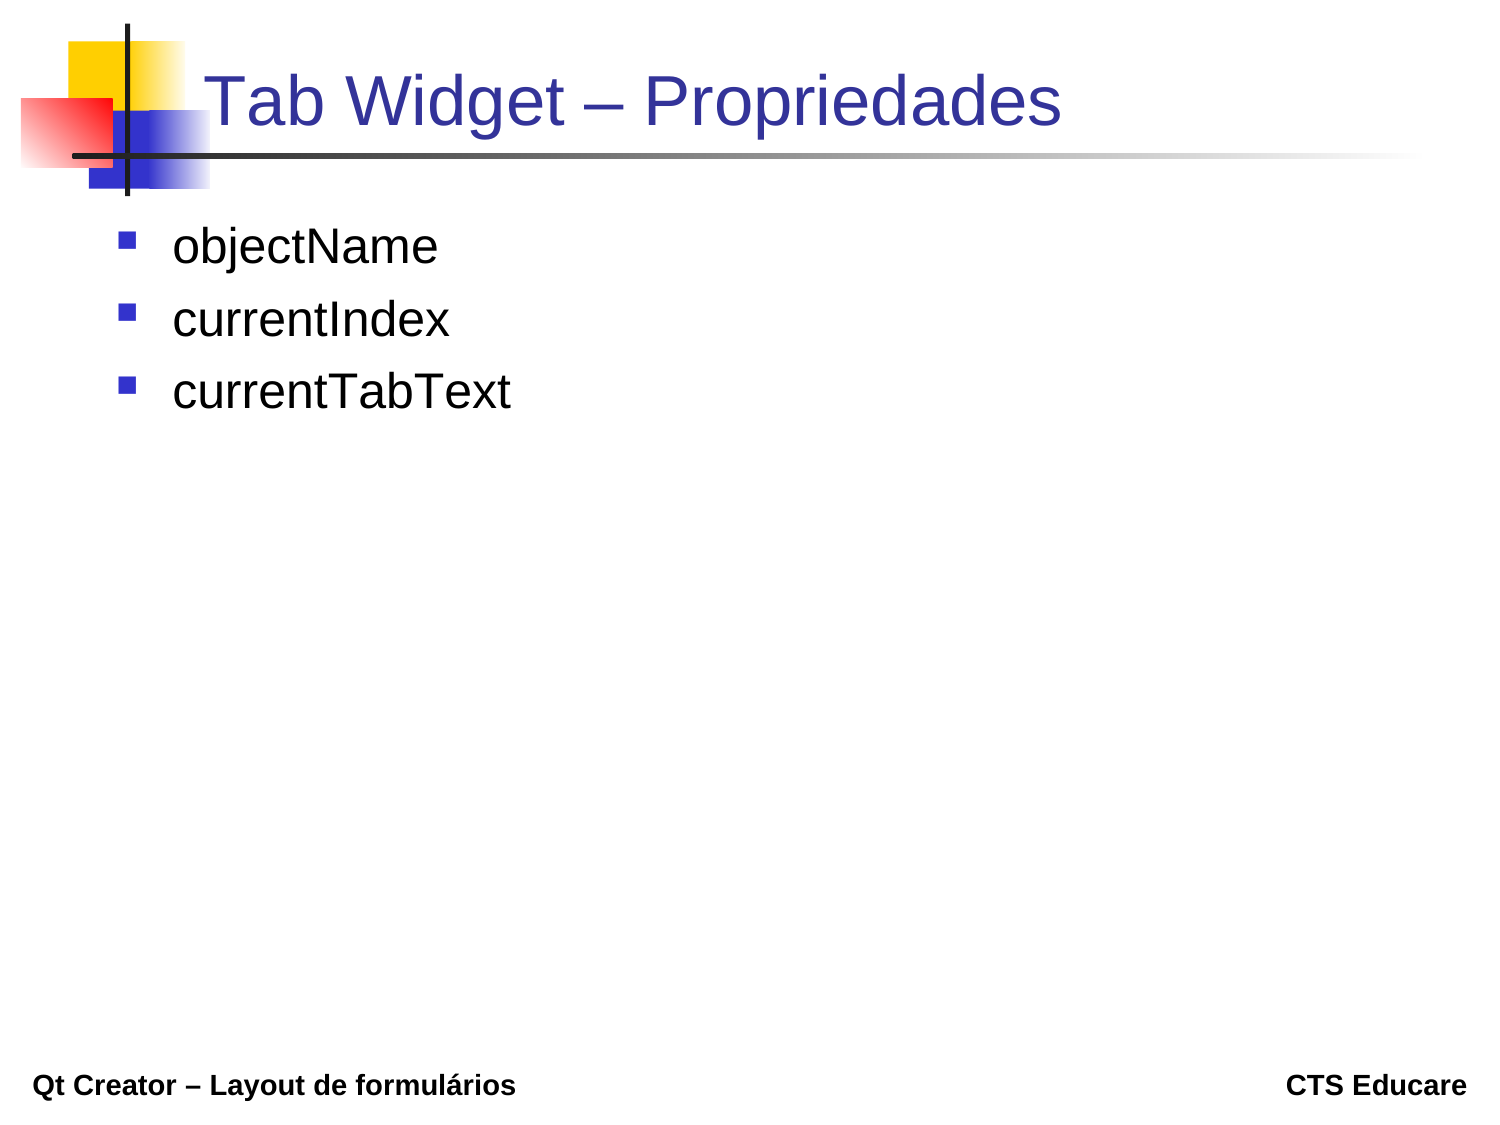

# Tab Widget – Propriedades
objectName
currentIndex
currentTabText